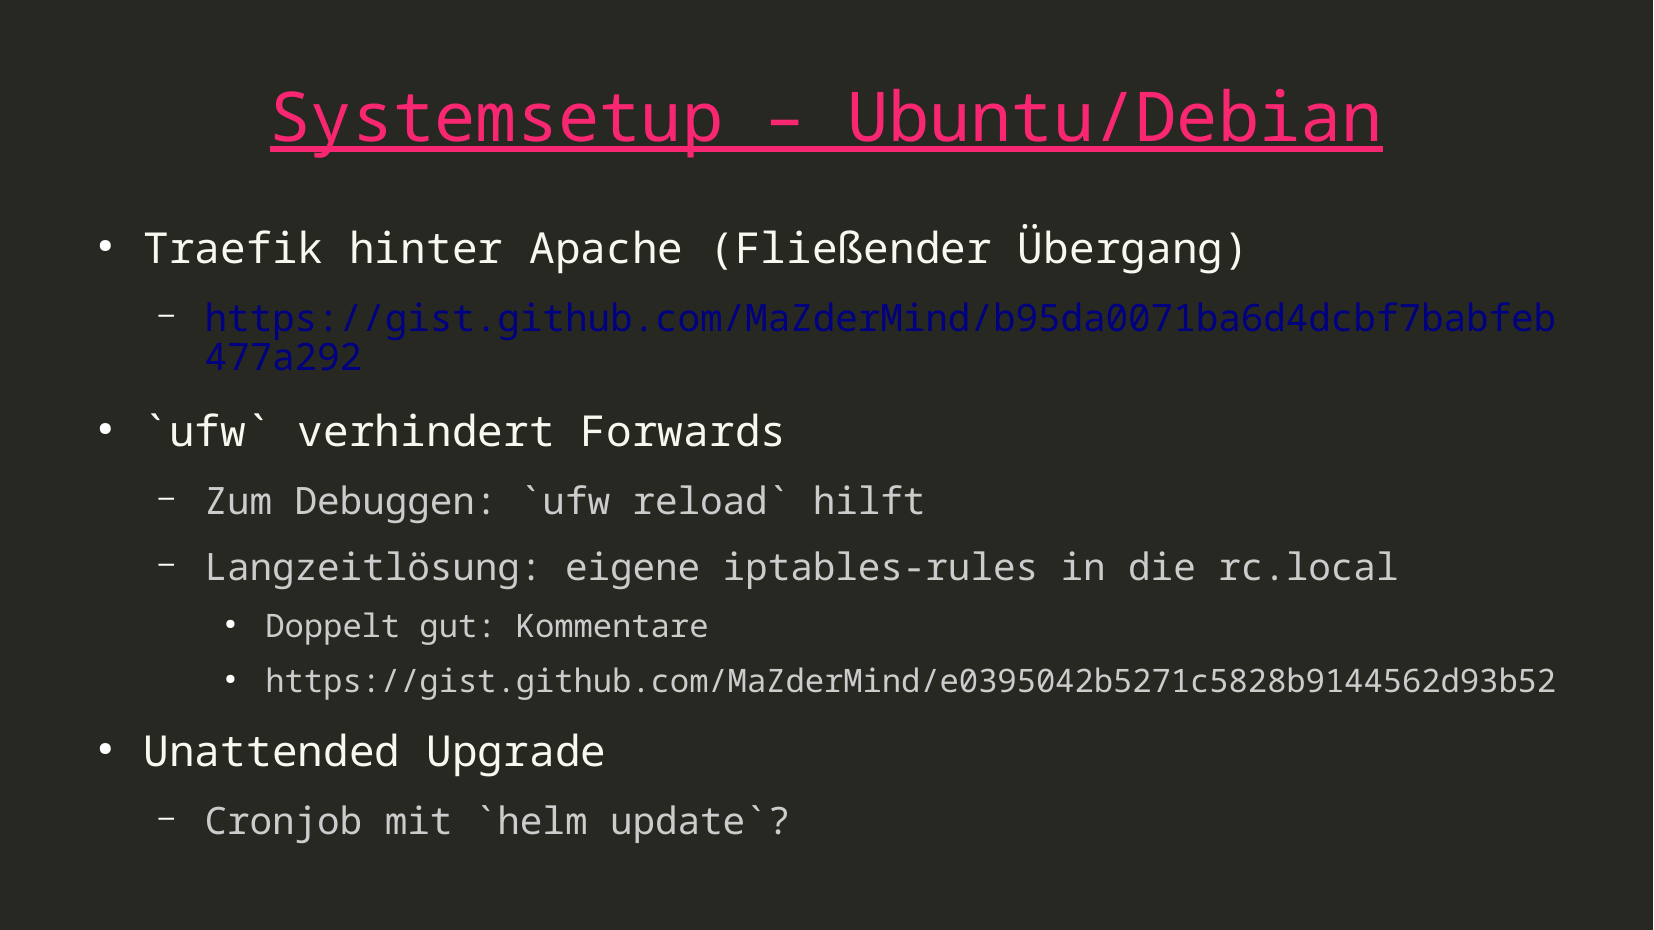

# Systemsetup – Ubuntu/Debian
Traefik hinter Apache (Fließender Übergang)
https://gist.github.com/MaZderMind/b95da0071ba6d4dcbf7babfeb477a292
`ufw` verhindert Forwards
Zum Debuggen: `ufw reload` hilft
Langzeitlösung: eigene iptables-rules in die rc.local
Doppelt gut: Kommentare
https://gist.github.com/MaZderMind/e0395042b5271c5828b9144562d93b52
Unattended Upgrade
Cronjob mit `helm update`?